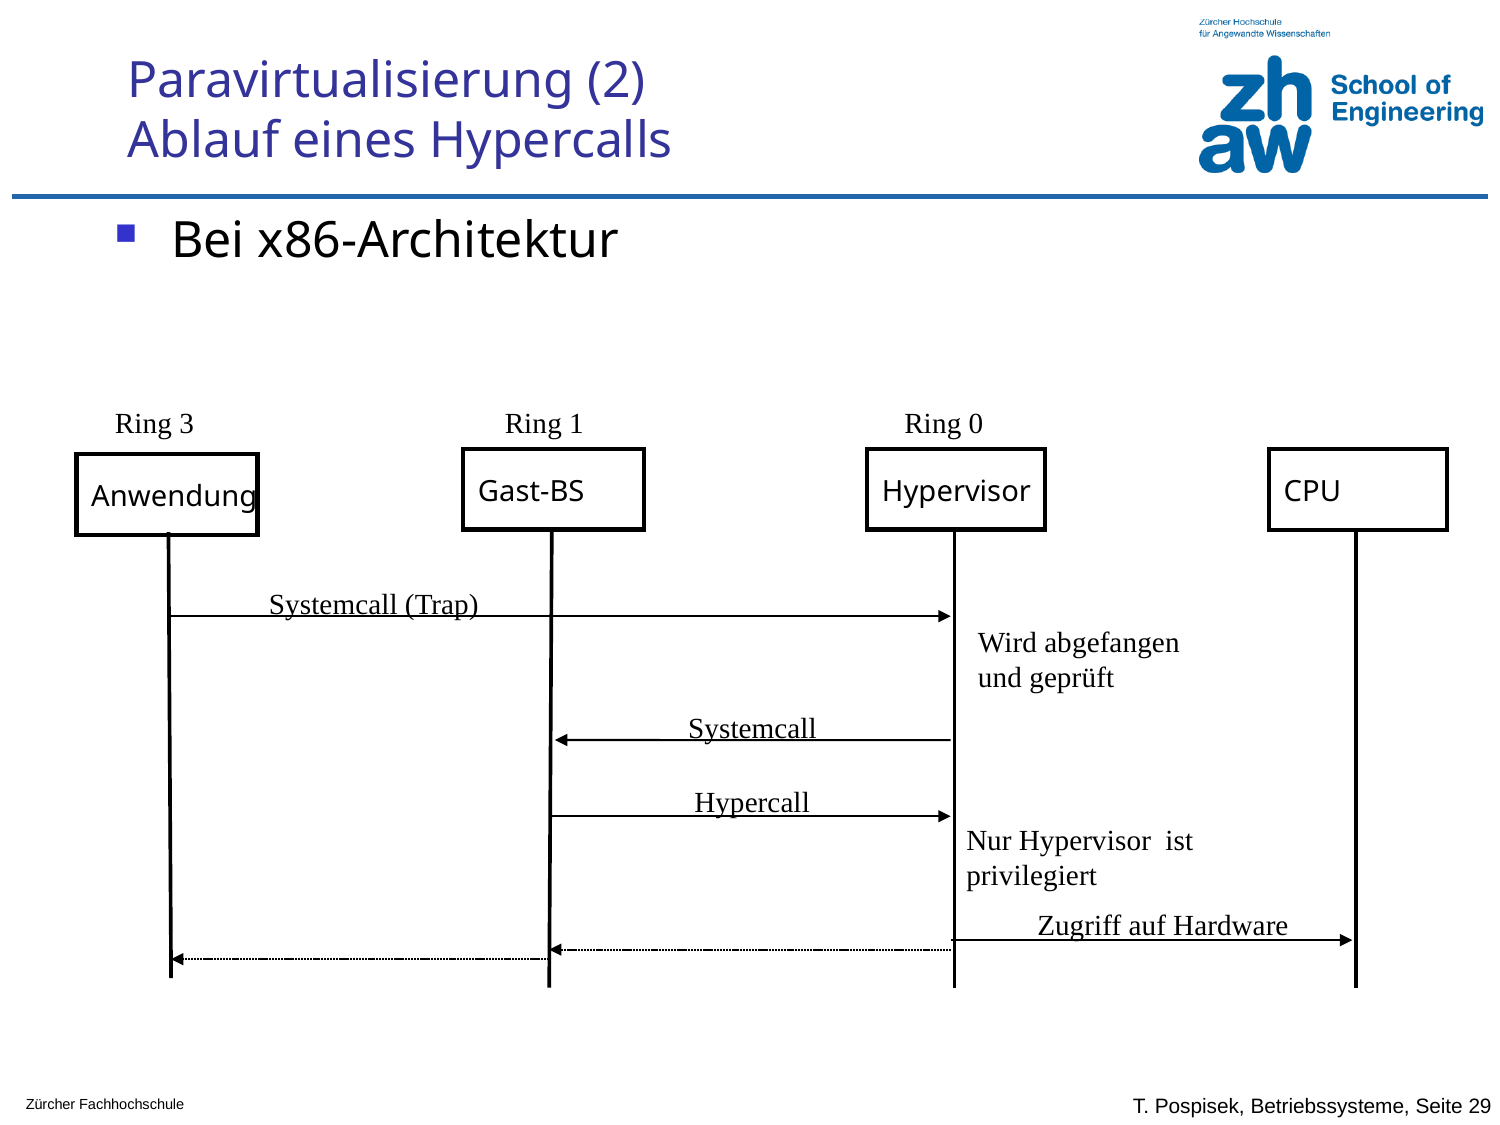

# Paravirtualisierung (2) Ablauf eines Hypercalls
Bei x86-Architektur
Ring 3
Ring 1
Ring 0
Gast-BS
Hypervisor
CPU
Anwendung
Systemcall (Trap)
Wird abgefangen
und geprüft
Systemcall
Hypercall
Nur Hypervisor ist
privilegiert
Zugriff auf Hardware